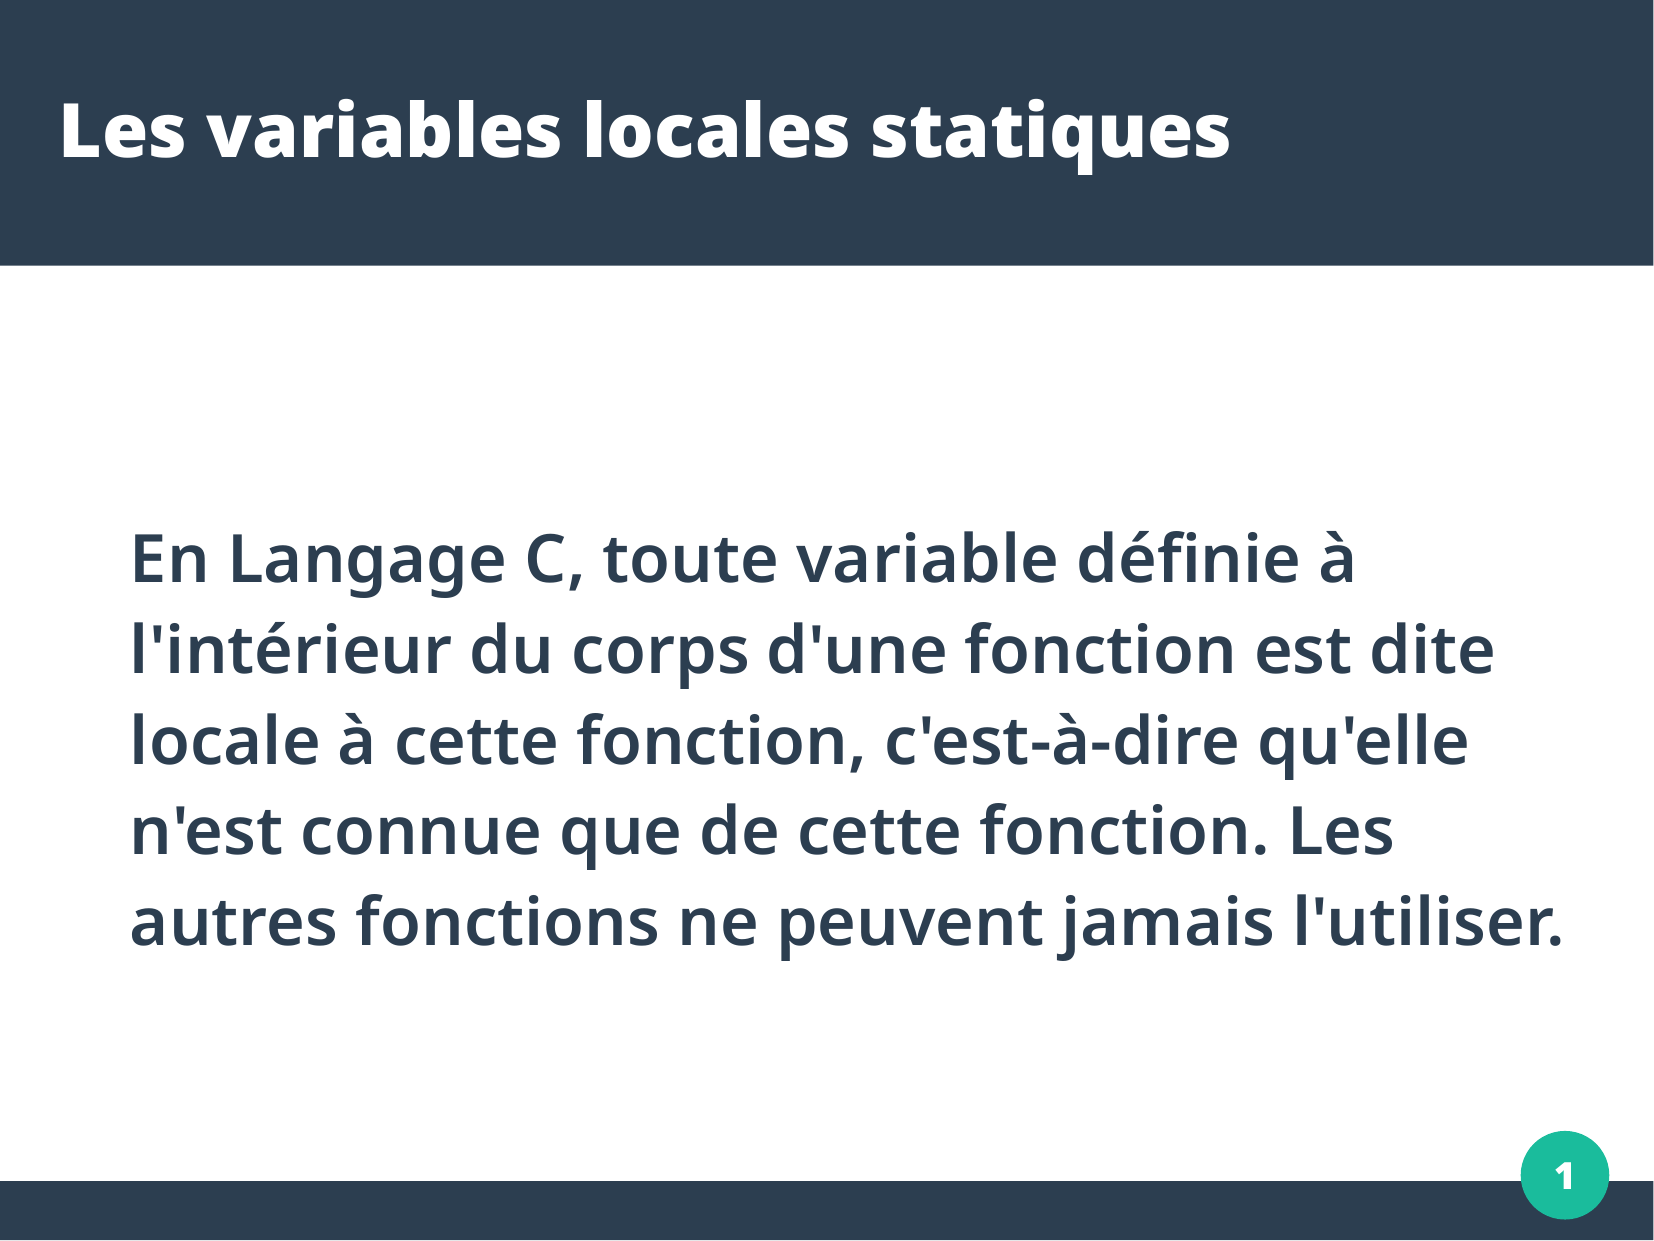

# Les variables locales statiques
En Langage C, toute variable définie à l'intérieur du corps d'une fonction est dite locale à cette fonction, c'est‐à‐dire qu'elle n'est connue que de cette fonction. Les autres fonctions ne peuvent jamais l'utiliser.
1